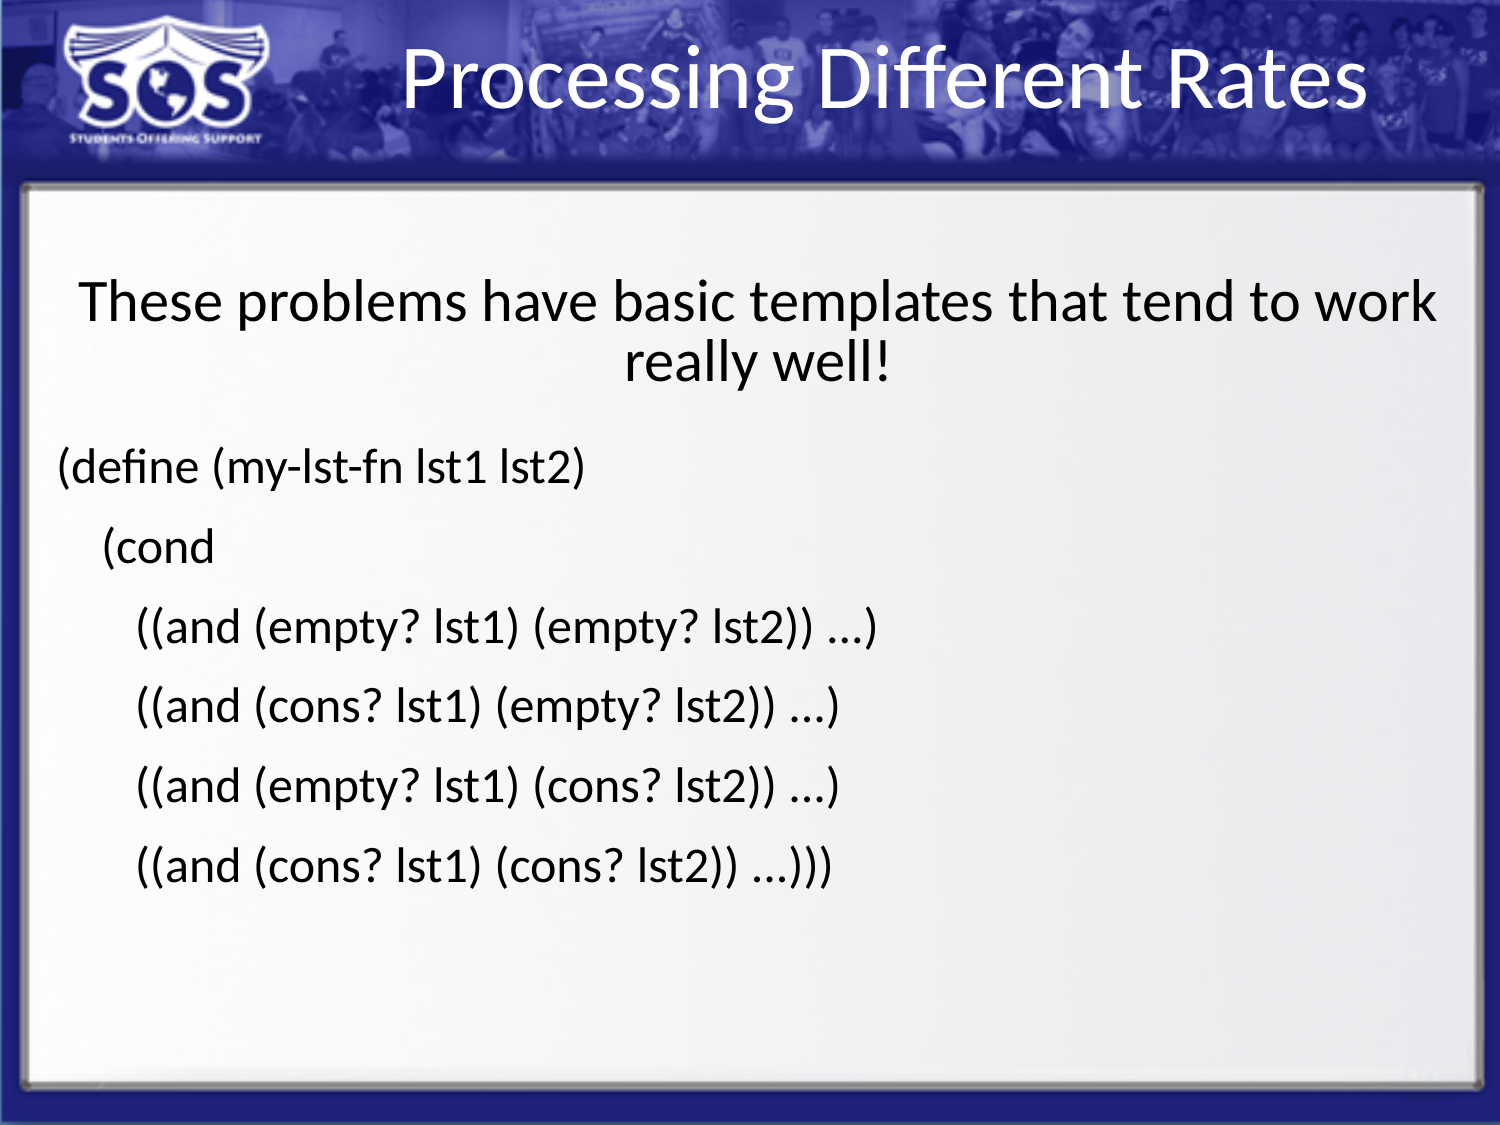

Processing Different Rates
These problems have basic templates that tend to work really well!
(define (my-lst-fn lst1 lst2)
 (cond
 ((and (empty? lst1) (empty? lst2)) ...)
 ((and (cons? lst1) (empty? lst2)) ...)
 ((and (empty? lst1) (cons? lst2)) ...)
 ((and (cons? lst1) (cons? lst2)) ...)))